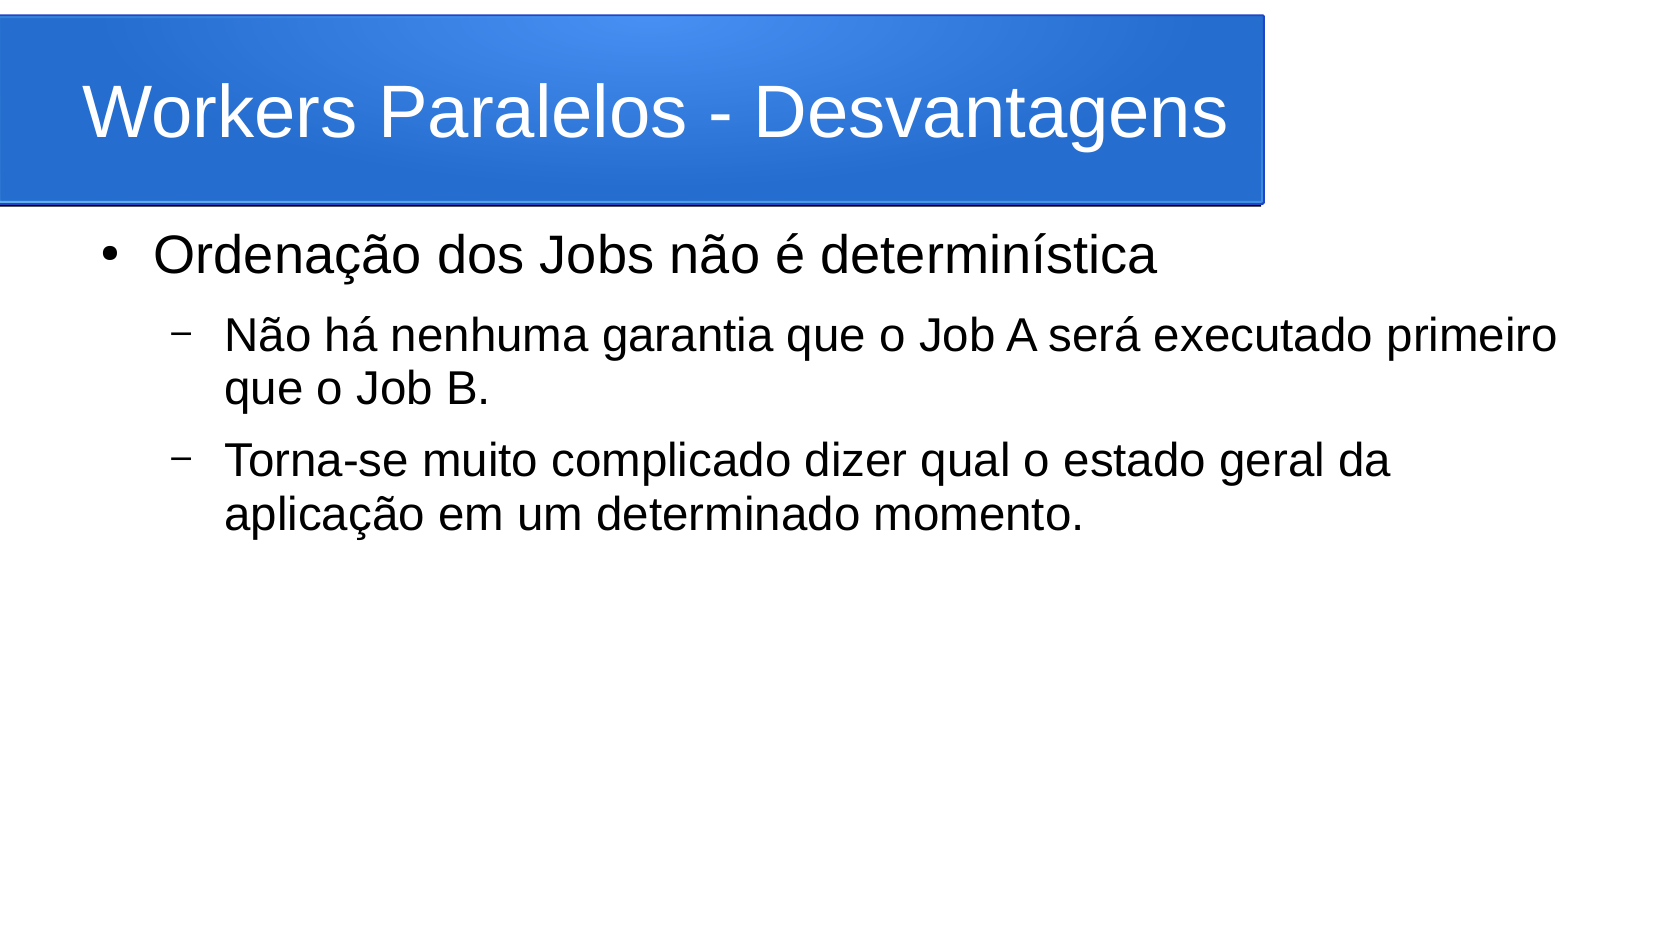

# Workers Paralelos - Desvantagens
Ordenação dos Jobs não é determinística
Não há nenhuma garantia que o Job A será executado primeiro que o Job B.
Torna-se muito complicado dizer qual o estado geral da aplicação em um determinado momento.